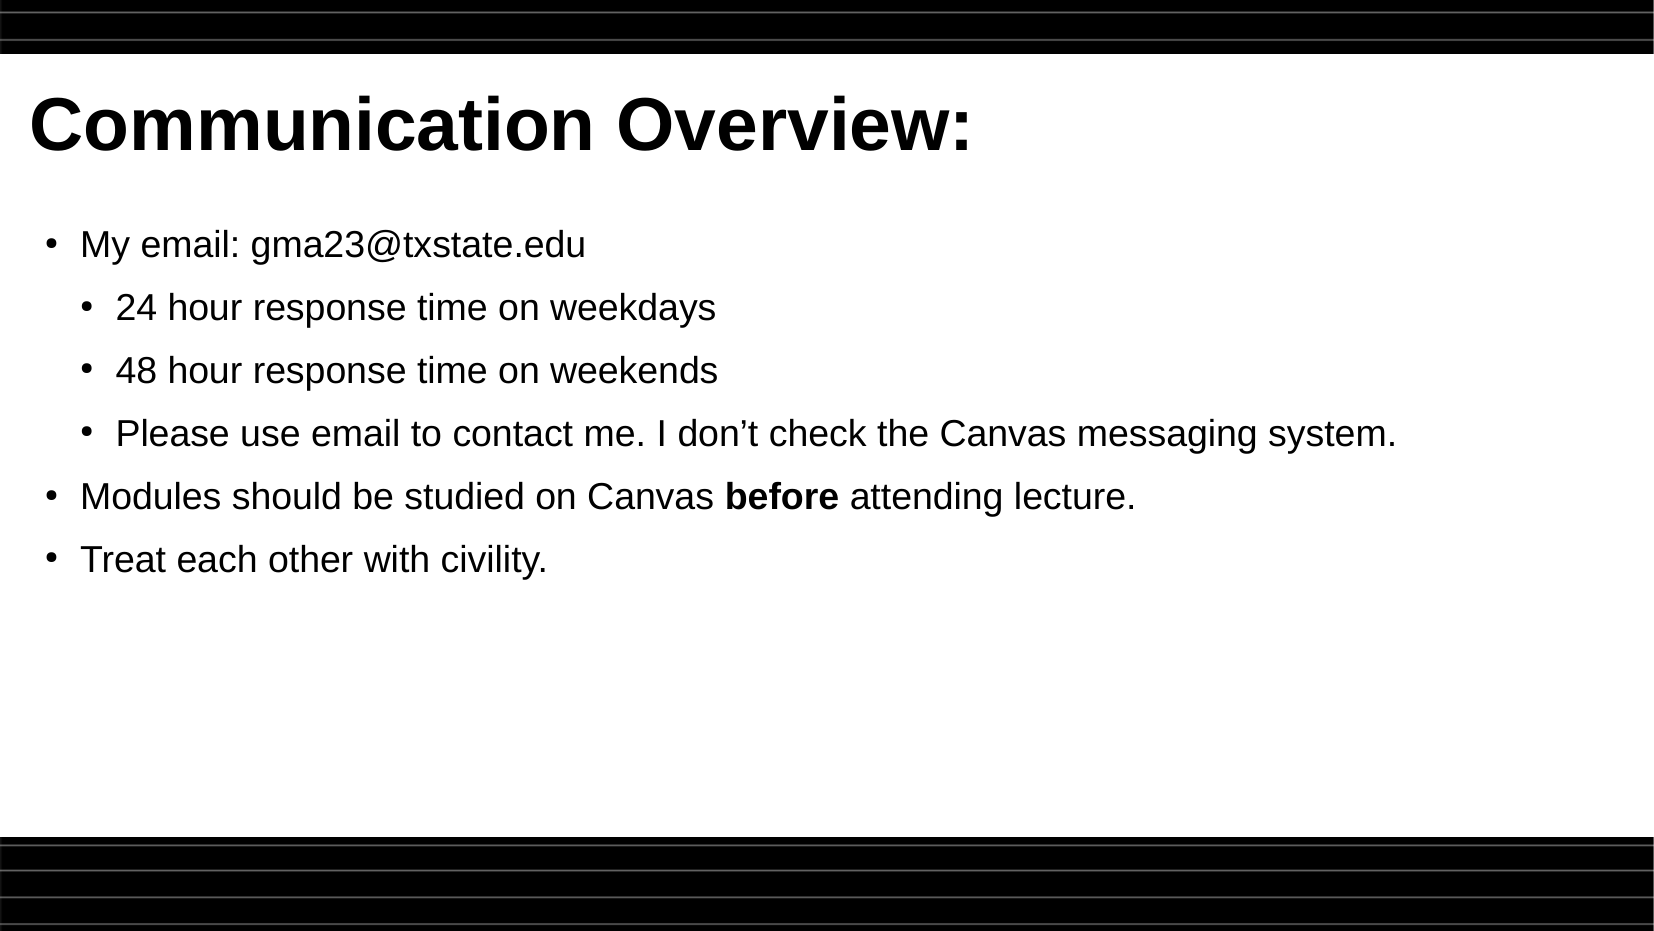

Communication Overview:
My email: gma23@txstate.edu
24 hour response time on weekdays
48 hour response time on weekends
Please use email to contact me. I don’t check the Canvas messaging system.
Modules should be studied on Canvas before attending lecture.
Treat each other with civility.